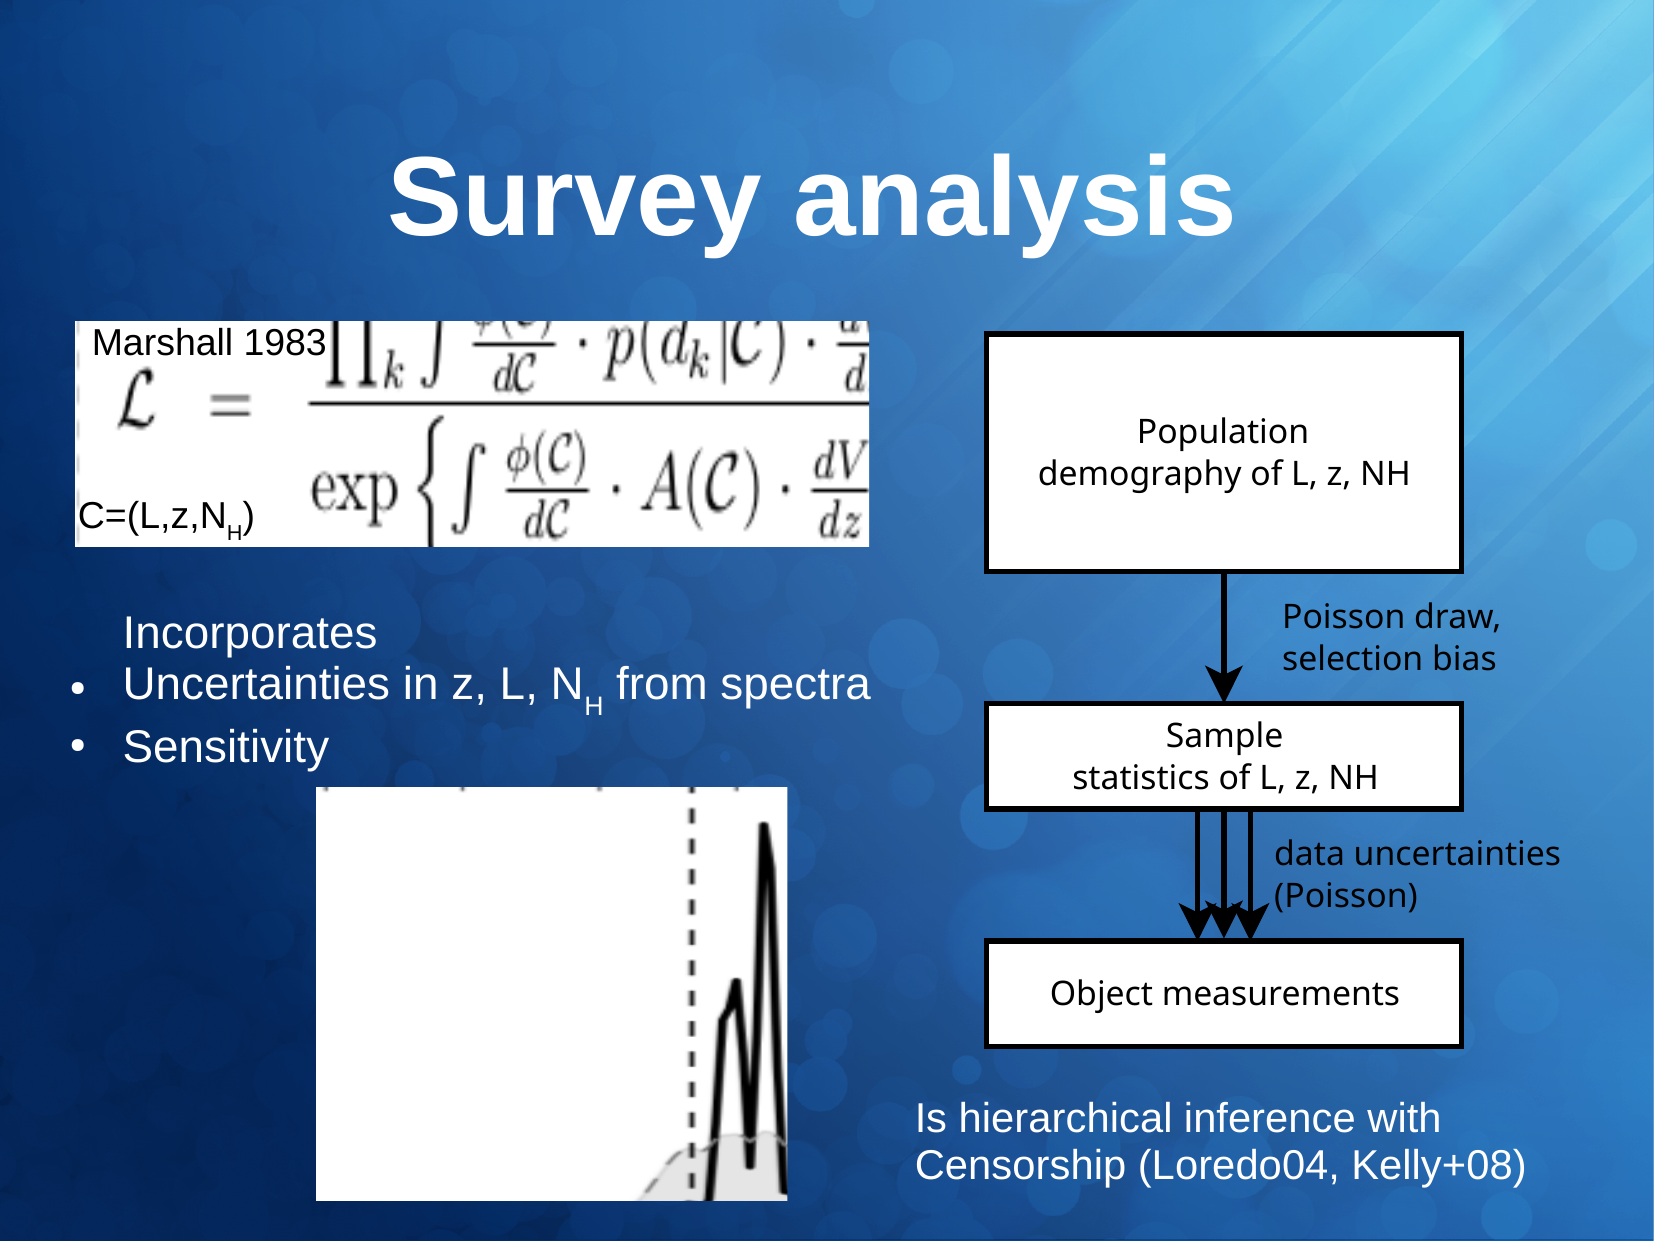

# Survey analysis
Marshall 1983
C=(L,z,NH)
Incorporates
Uncertainties in z, L, NH from spectra
Sensitivity
Is hierarchical inference with Censorship (Loredo04, Kelly+08)